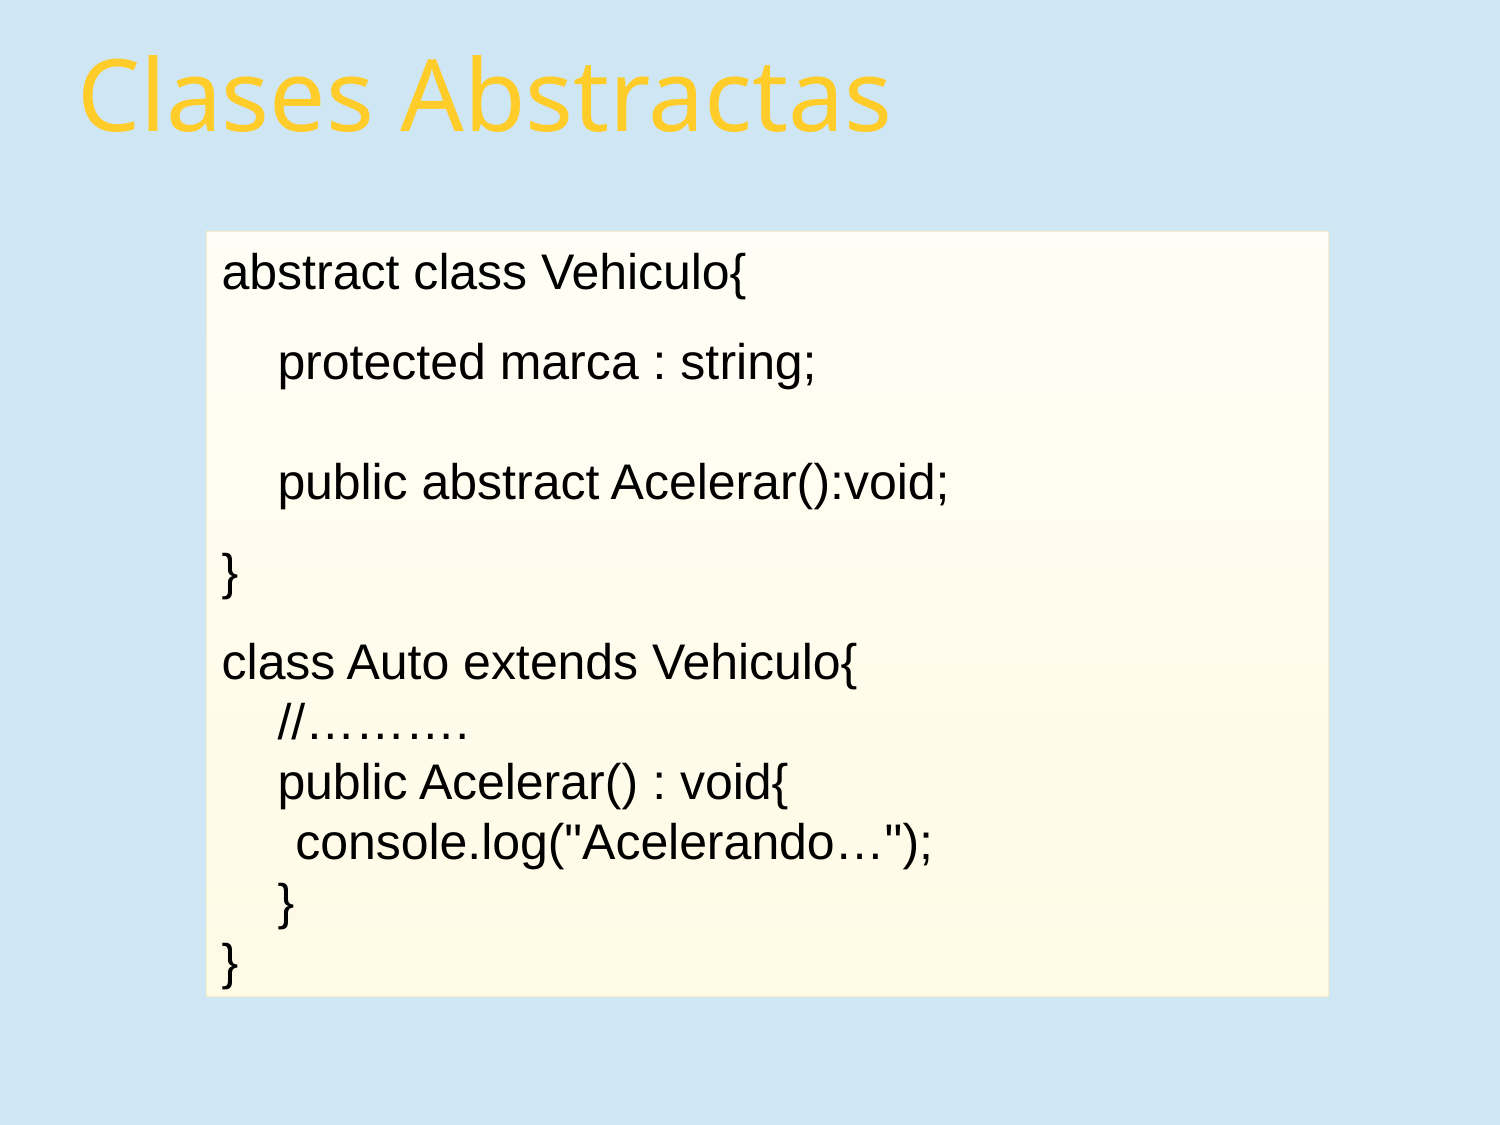

# Clases Abstractas
abstract class Vehiculo{
 protected marca : string;
 public abstract Acelerar():void;
}
class Auto extends Vehiculo{
 //……….
 public Acelerar() : void{
	console.log("Acelerando…");
 }
}